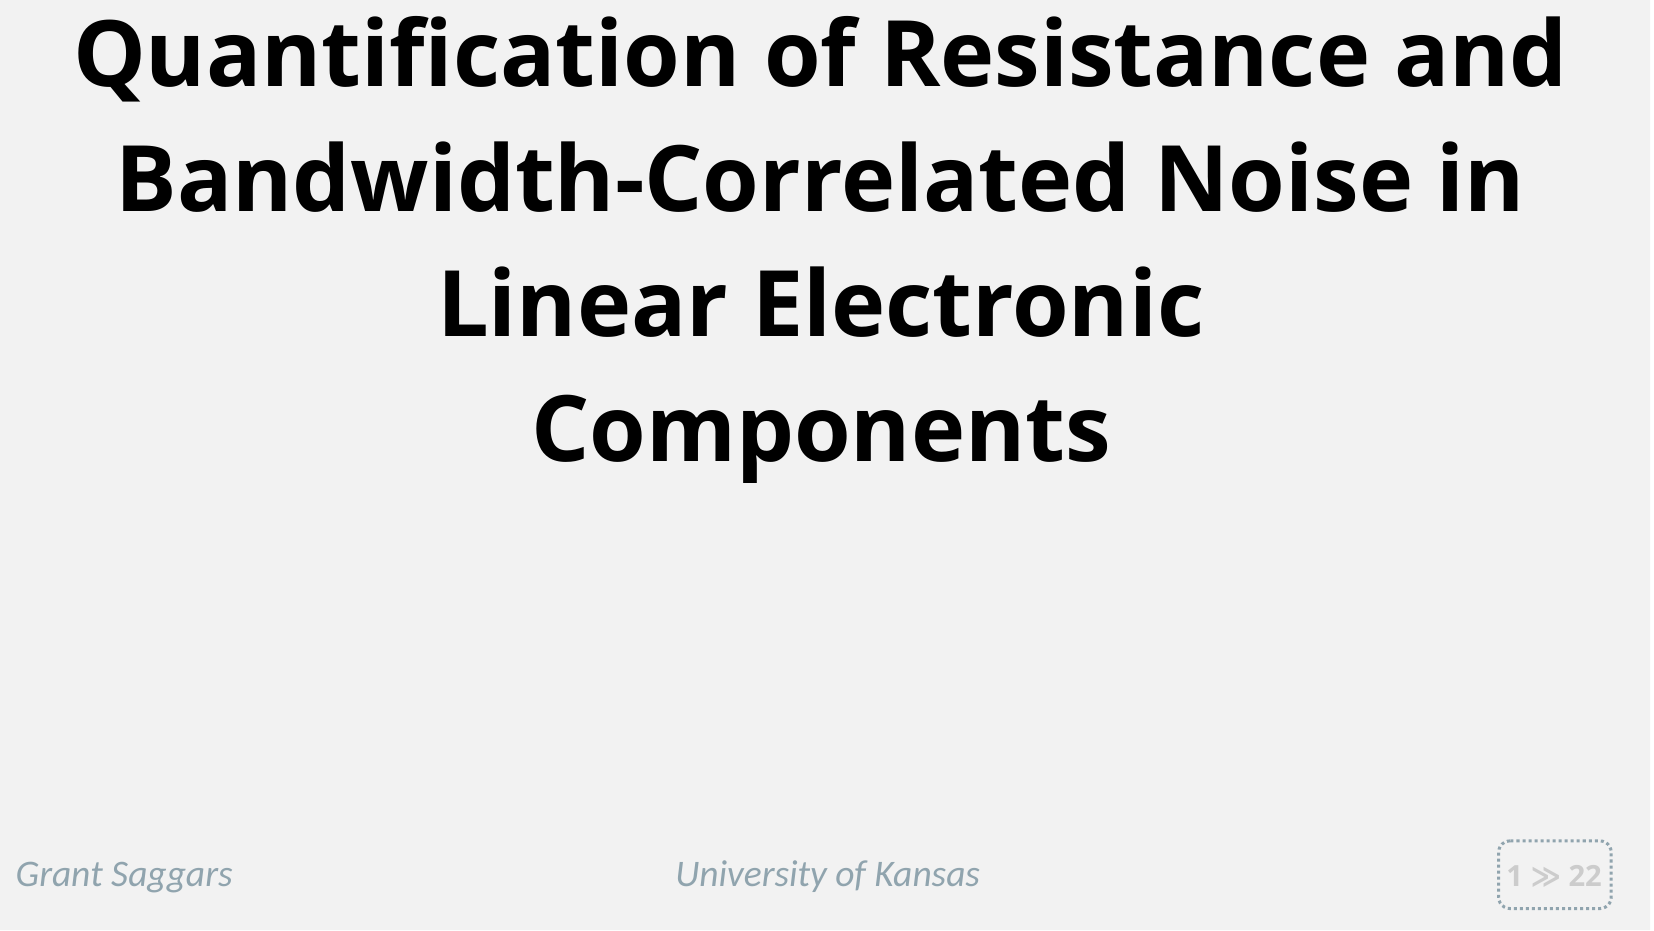

# Quantification of Resistance and Bandwidth-Correlated Noise in Linear Electronic Components